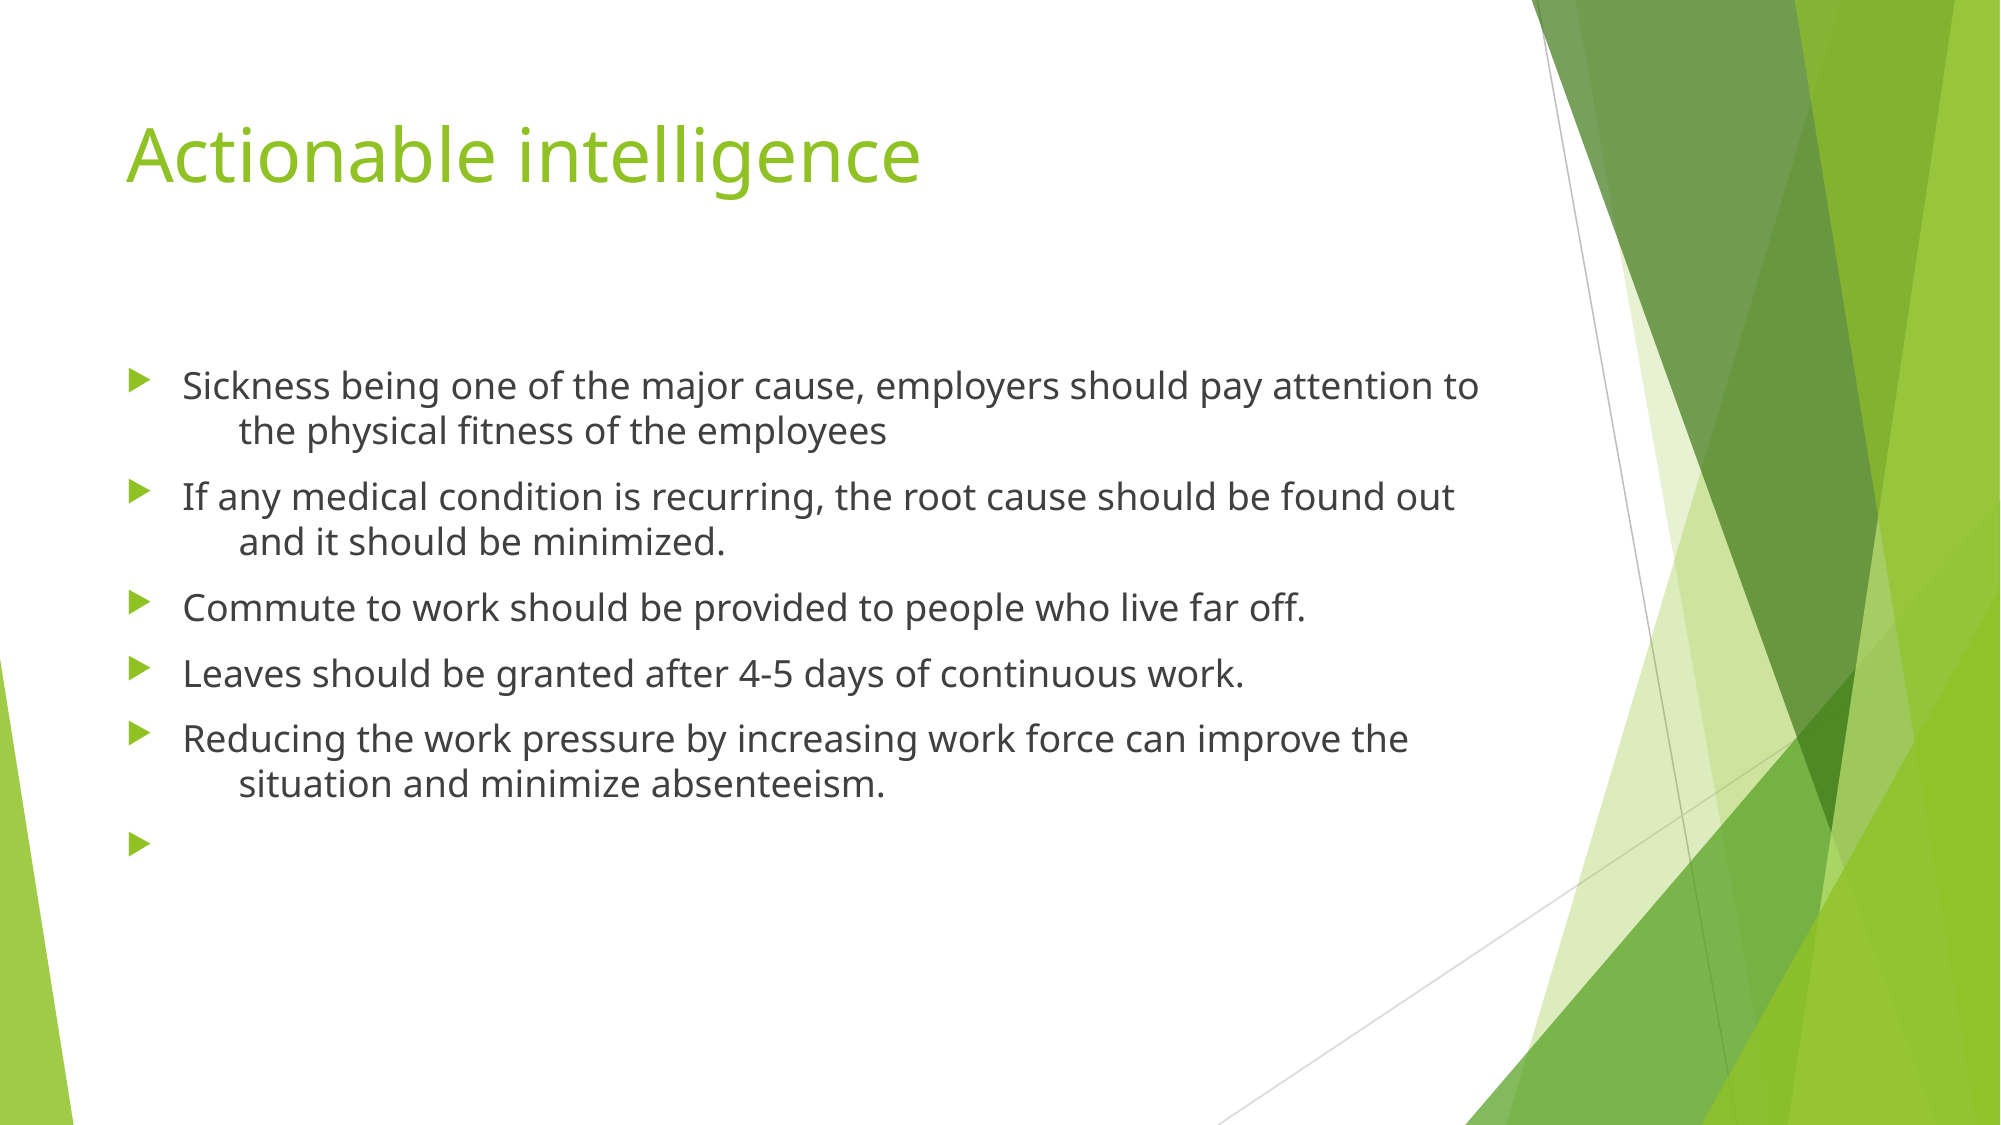

# Actionable intelligence
Sickness being one of the major cause, employers should pay attention to the physical fitness of the employees
If any medical condition is recurring, the root cause should be found out and it should be minimized.
Commute to work should be provided to people who live far off.
Leaves should be granted after 4-5 days of continuous work.
Reducing the work pressure by increasing work force can improve the situation and minimize absenteeism.